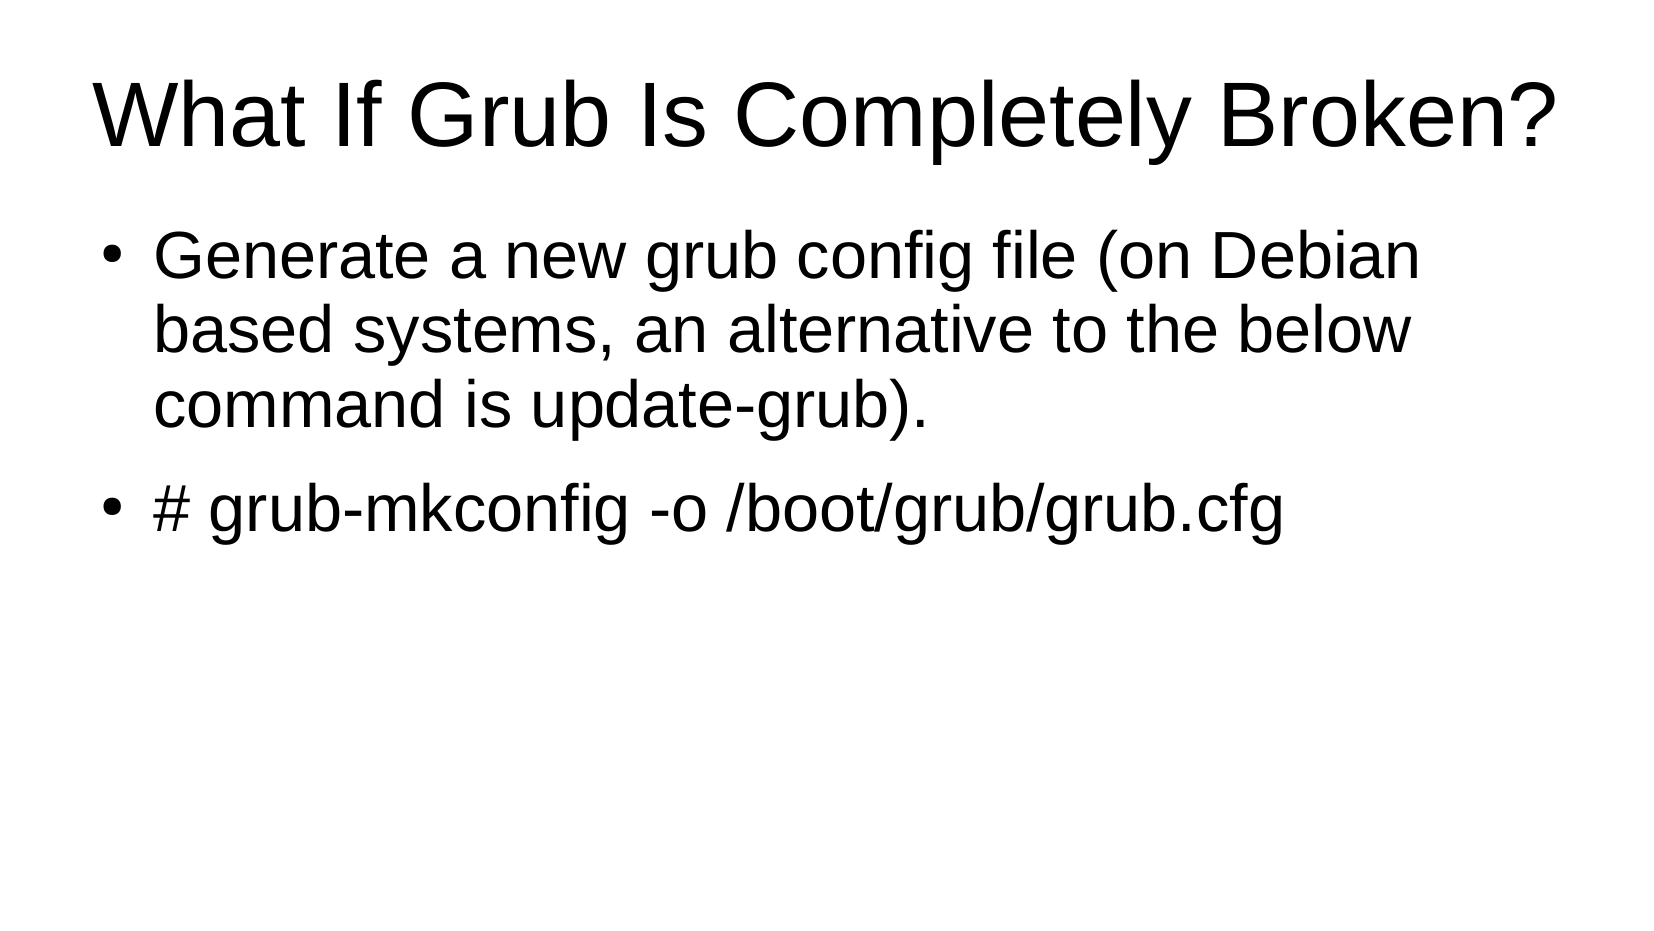

# What If Grub Is Completely Broken?
Generate a new grub config file (on Debian based systems, an alternative to the below command is update-grub).
# grub-mkconfig -o /boot/grub/grub.cfg